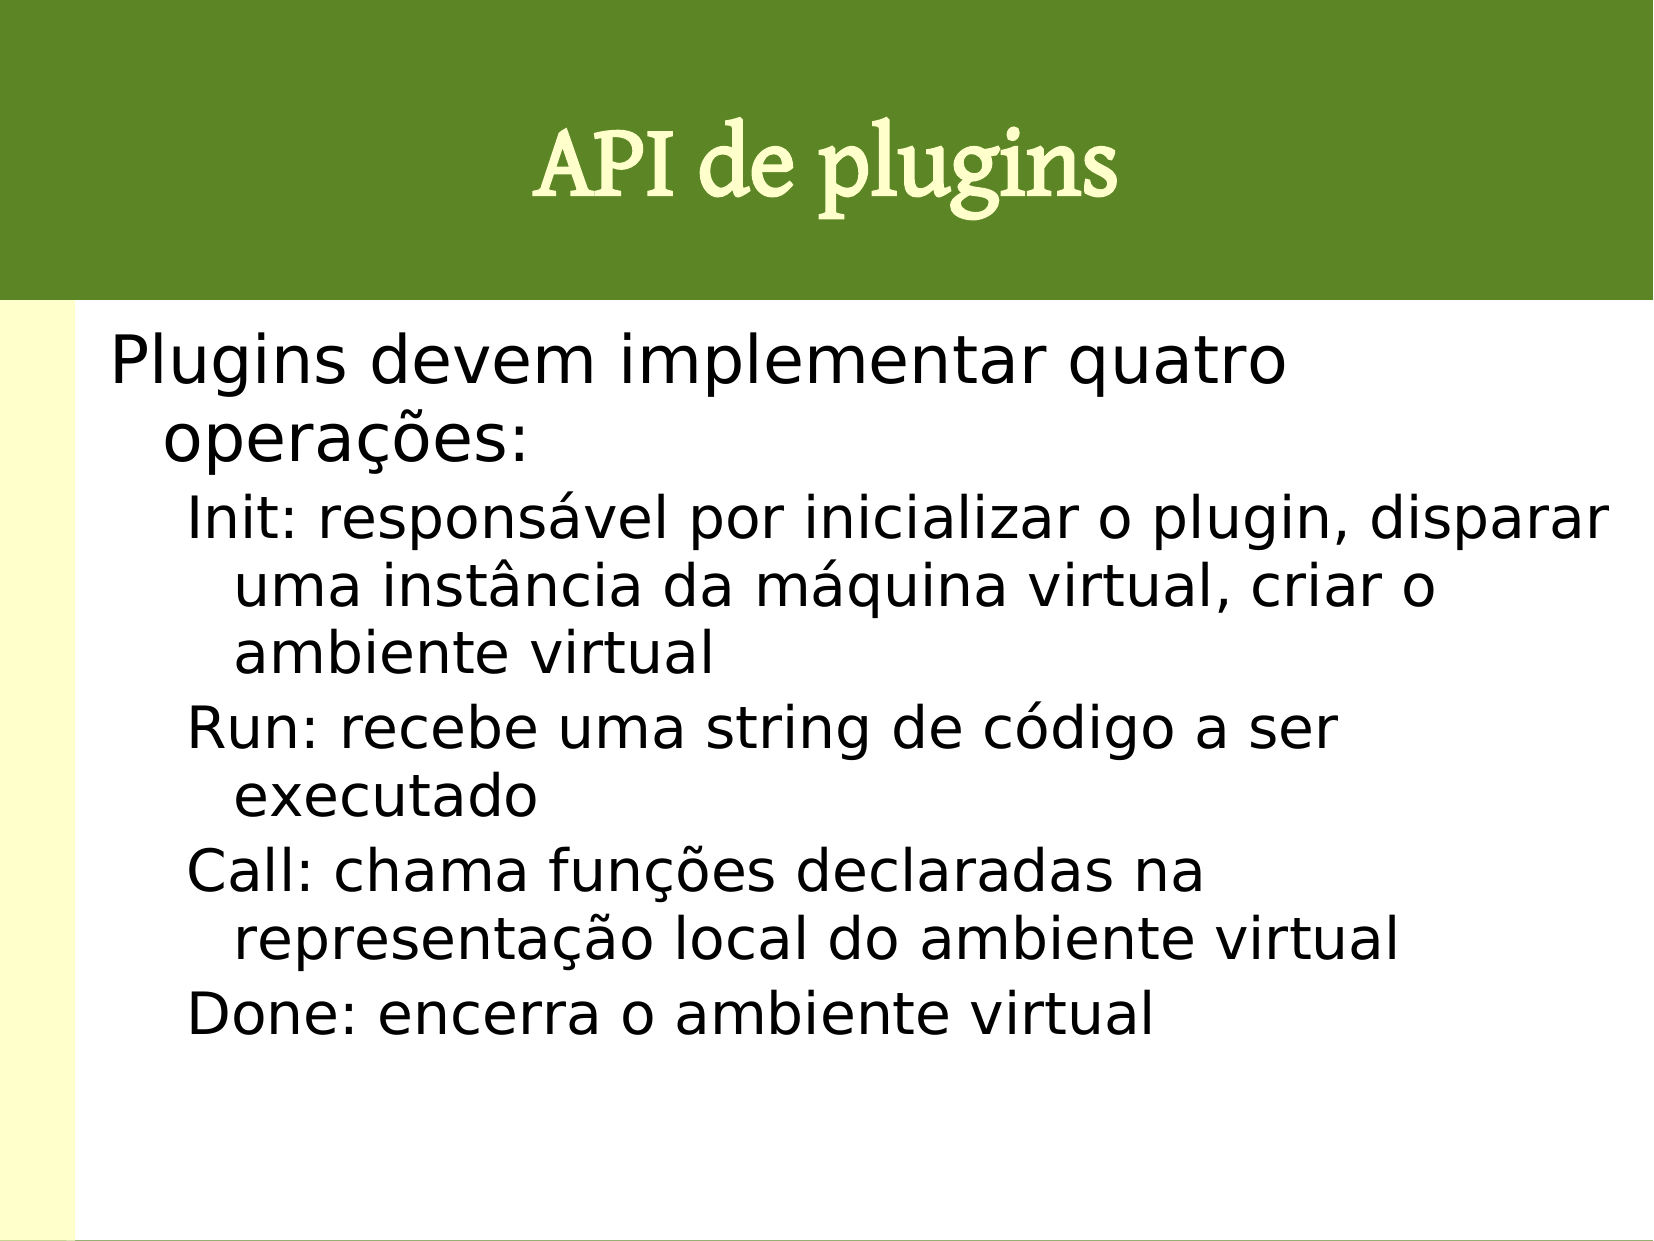

# API de plugins
Plugins devem implementar quatro operações:
Init: responsável por inicializar o plugin, disparar uma instância da máquina virtual, criar o ambiente virtual
Run: recebe uma string de código a ser executado
Call: chama funções declaradas na representação local do ambiente virtual
Done: encerra o ambiente virtual